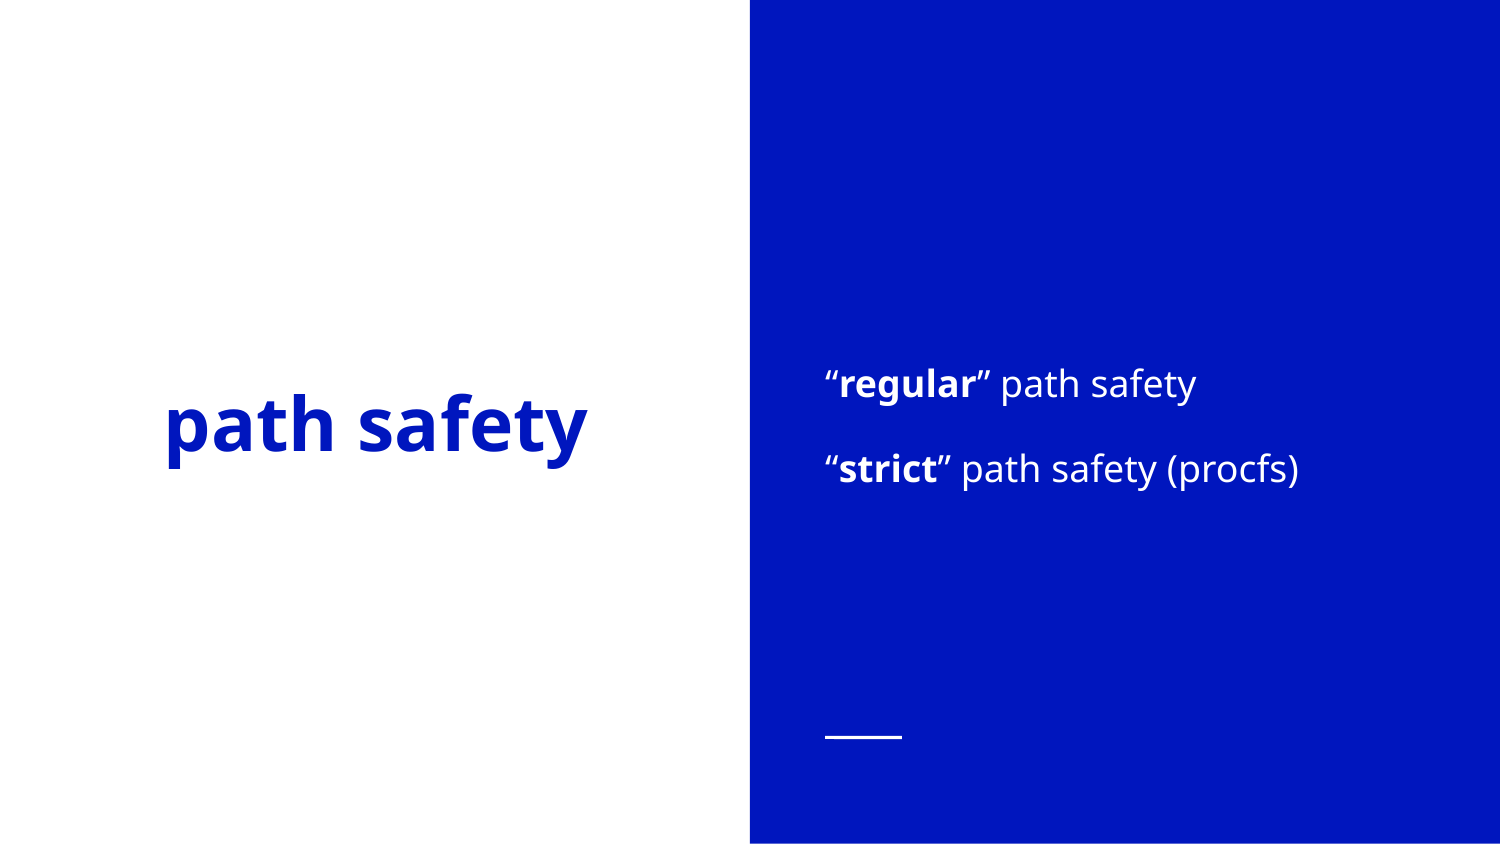

“regular” path safety
“strict” path safety (procfs)
# path safety